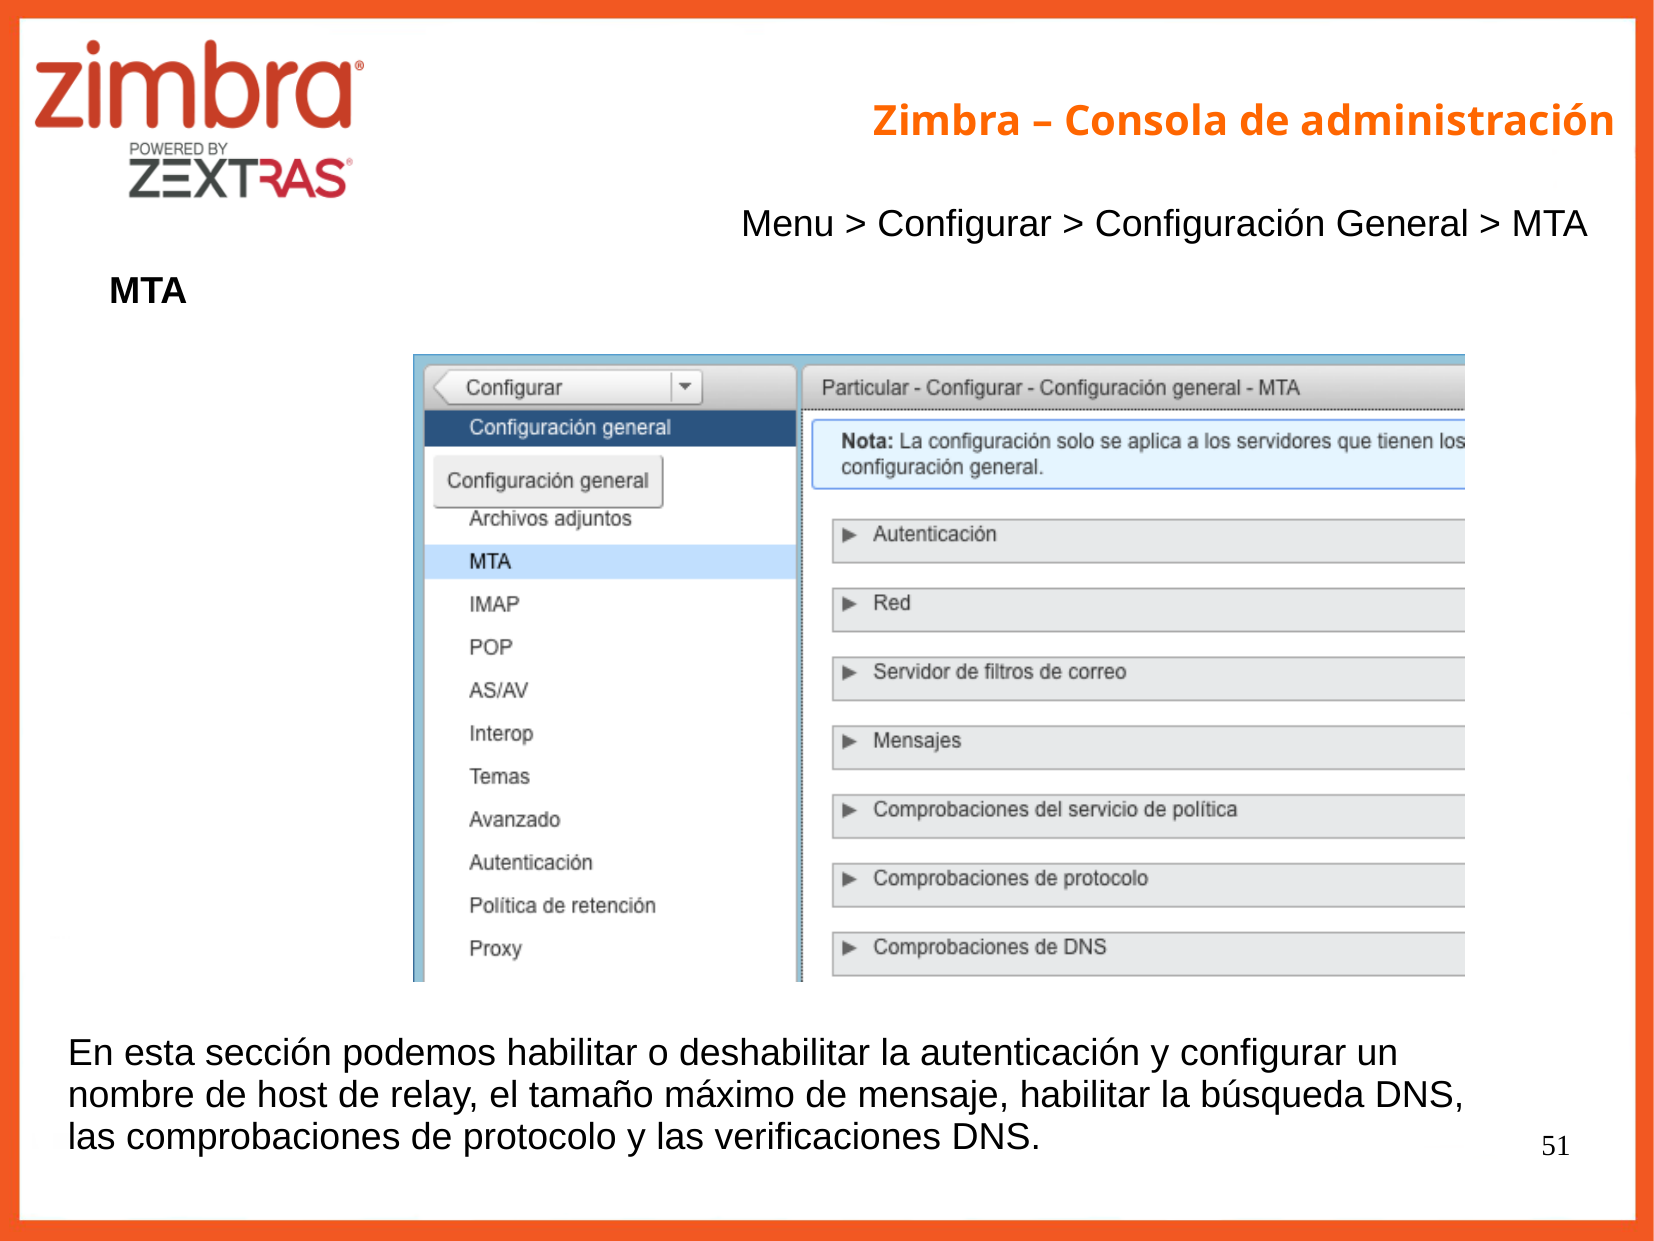

Zimbra – Consola de administración
Menu > Configurar > Configuración General > MTA
MTA
En esta sección podemos habilitar o deshabilitar la autenticación y configurar un nombre de host de relay, el tamaño máximo de mensaje, habilitar la búsqueda DNS, las comprobaciones de protocolo y las verificaciones DNS.
51